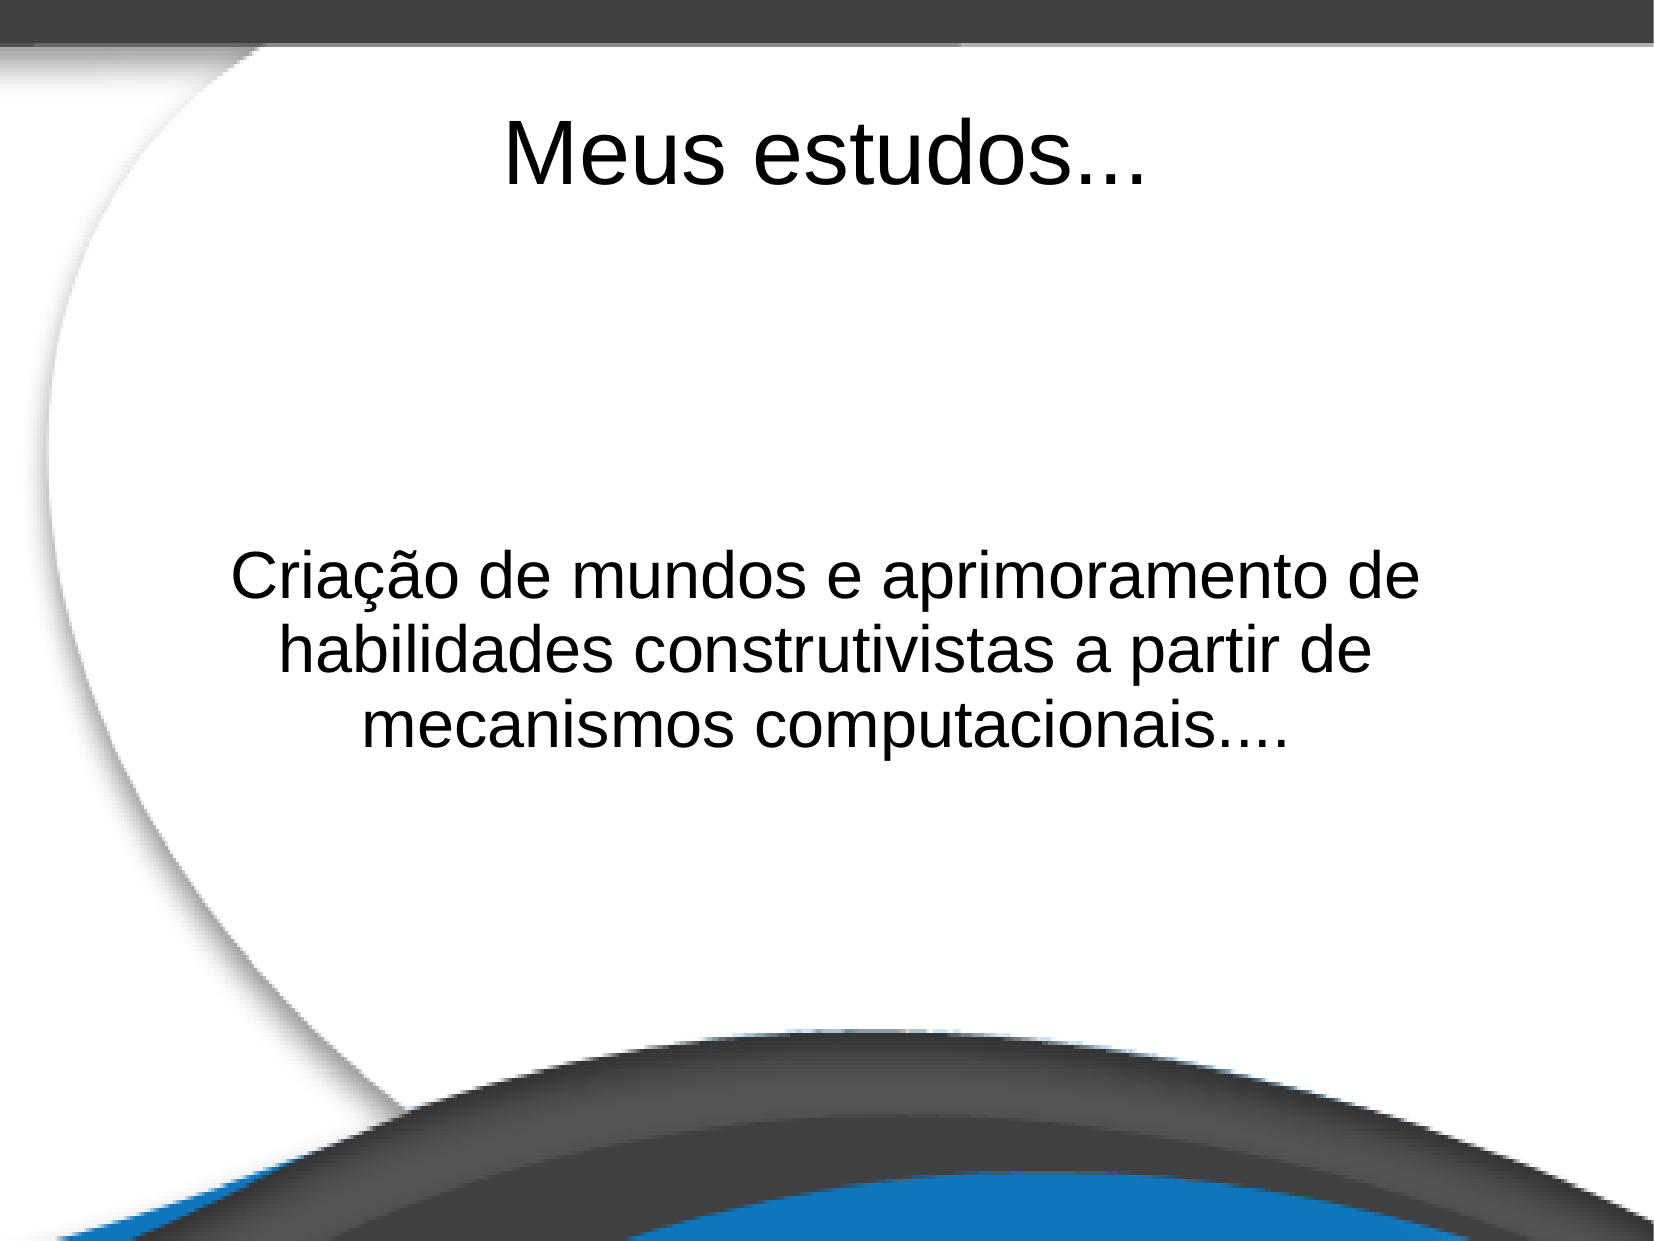

# Meus estudos...
Criação de mundos e aprimoramento de habilidades construtivistas a partir de mecanismos computacionais....